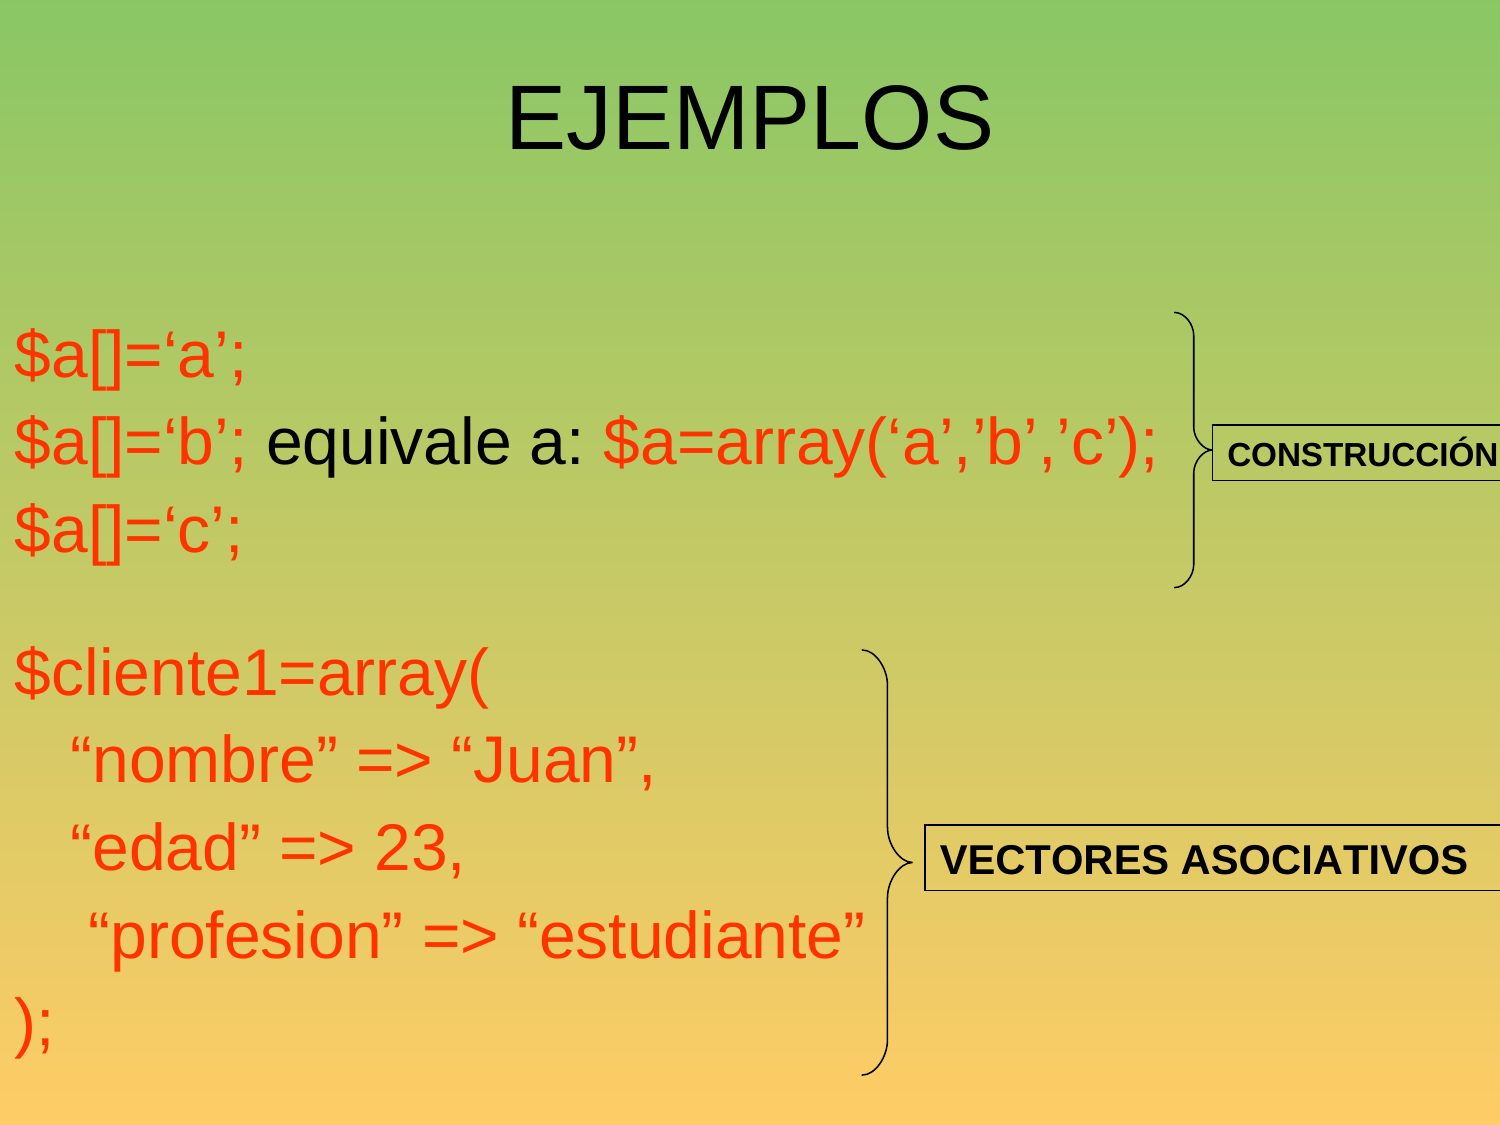

EJEMPLOS
# $a[]=‘a’;
$a[]=‘b’; equivale a: $a=array(‘a’,’b’,’c’);
$a[]=‘c’;
$cliente1=array(
	“nombre” => “Juan”,
	“edad” => 23,
	 “profesion” => “estudiante”
);
CONSTRUCCIÓN
VECTORES ASOCIATIVOS